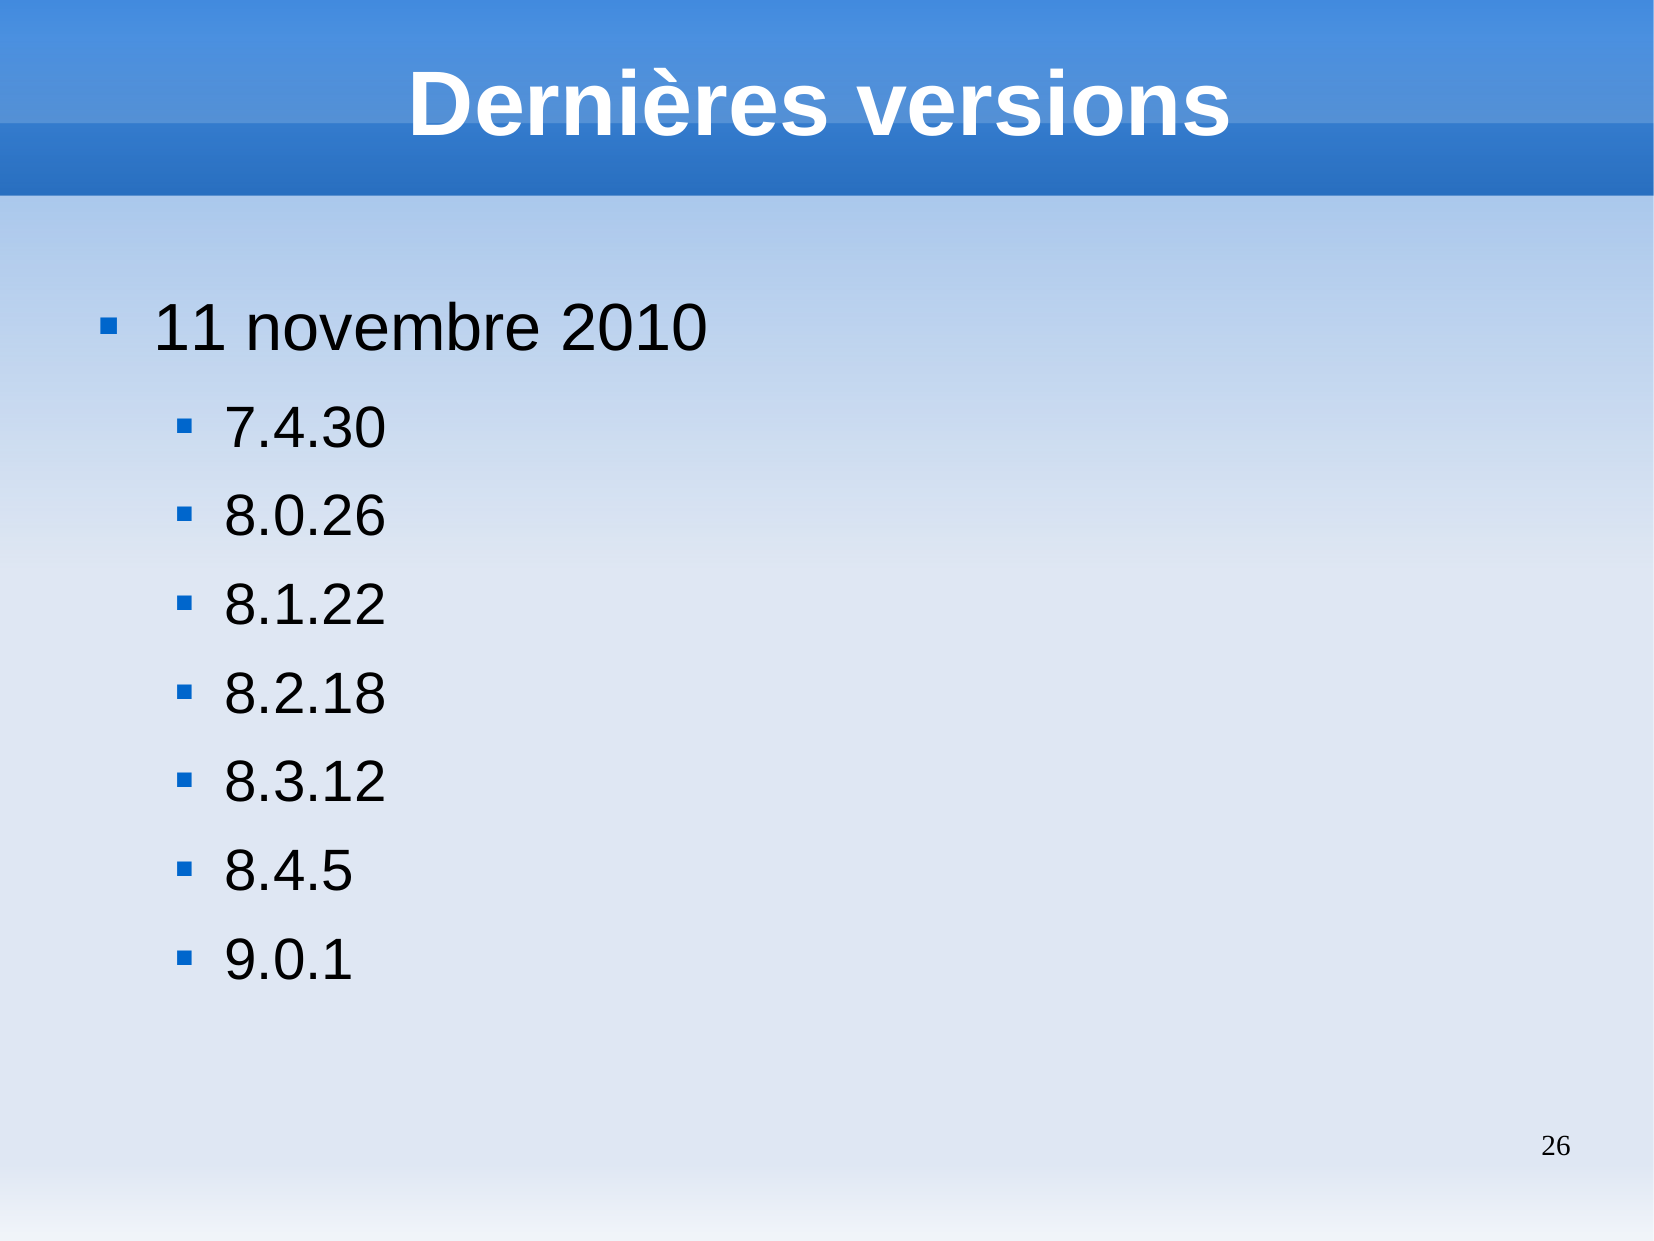

# Dernières versions
11 novembre 2010
7.4.30
8.0.26
8.1.22
8.2.18
8.3.12
8.4.5
9.0.1
26